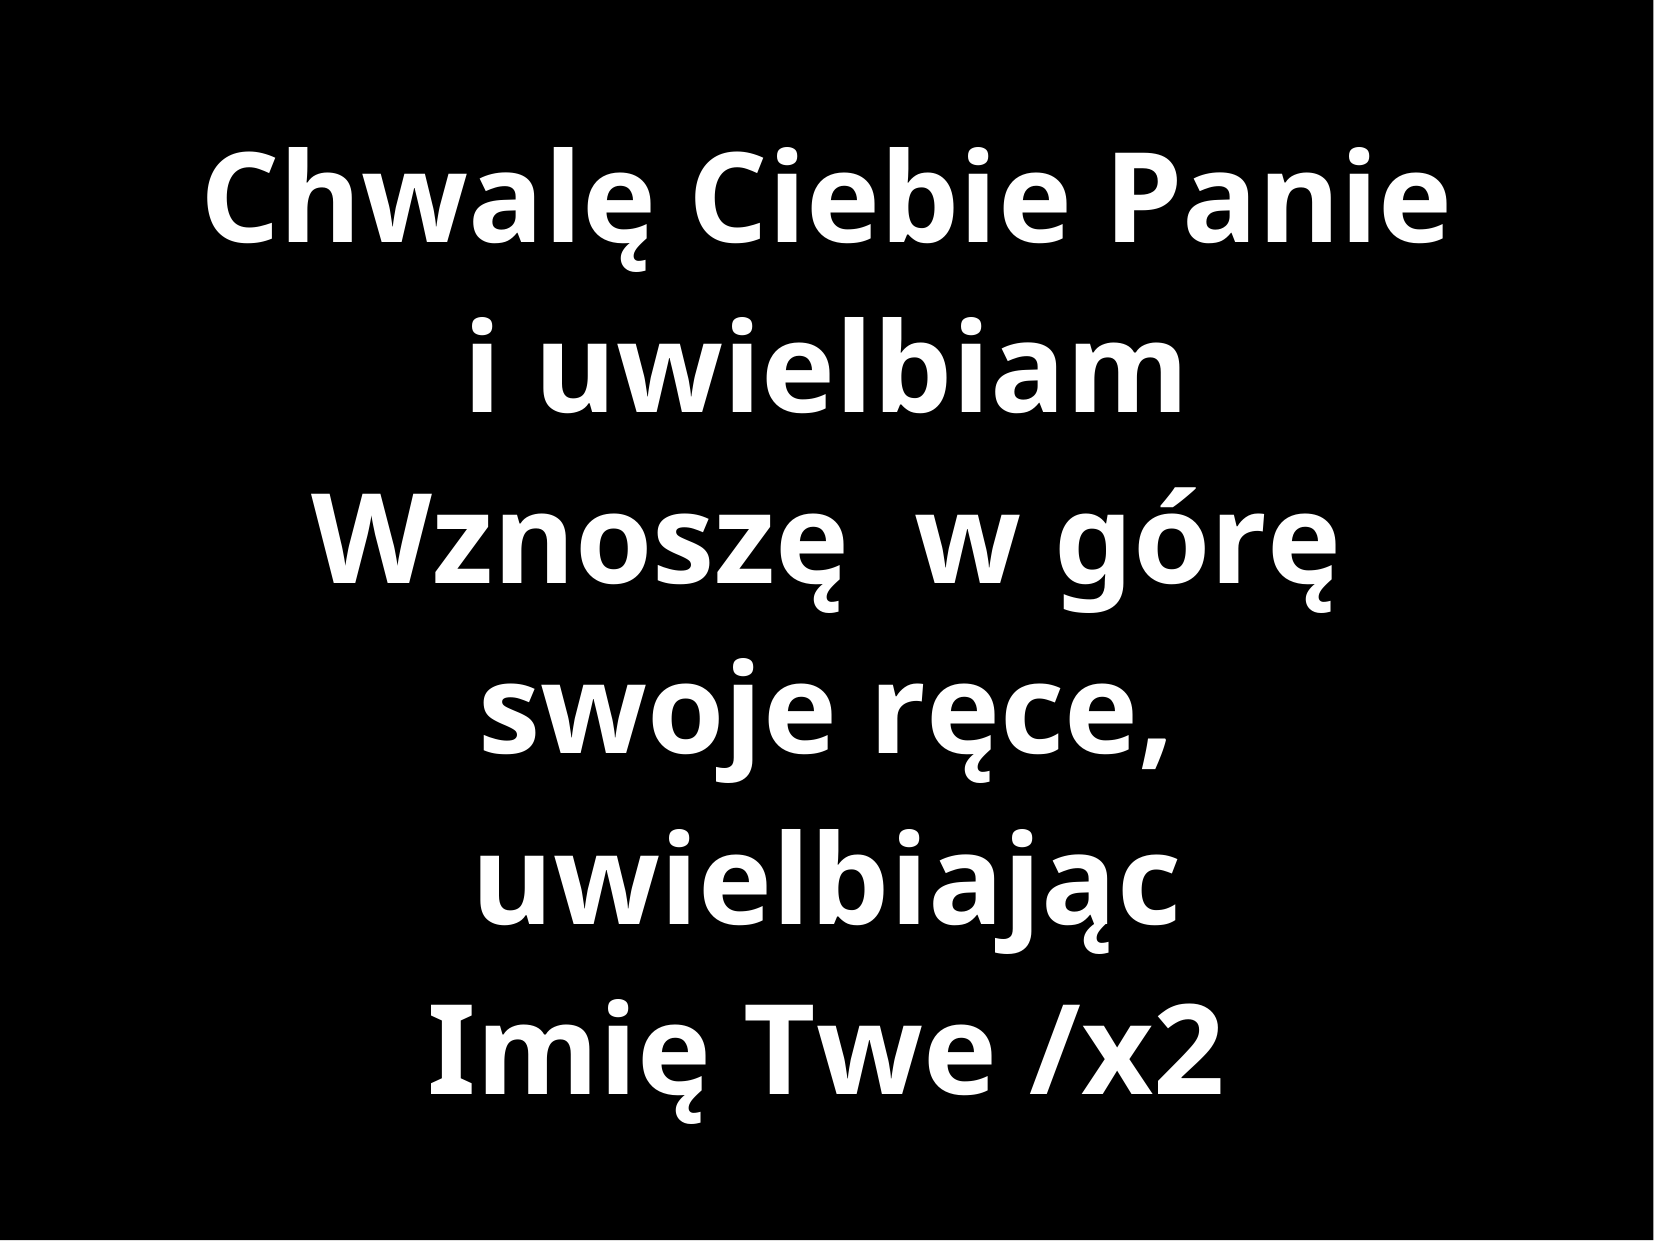

# Chwalę Ciebie Panie i uwielbiam Wznoszę w górę swoje ręce, uwielbiając Imię Twe /x2